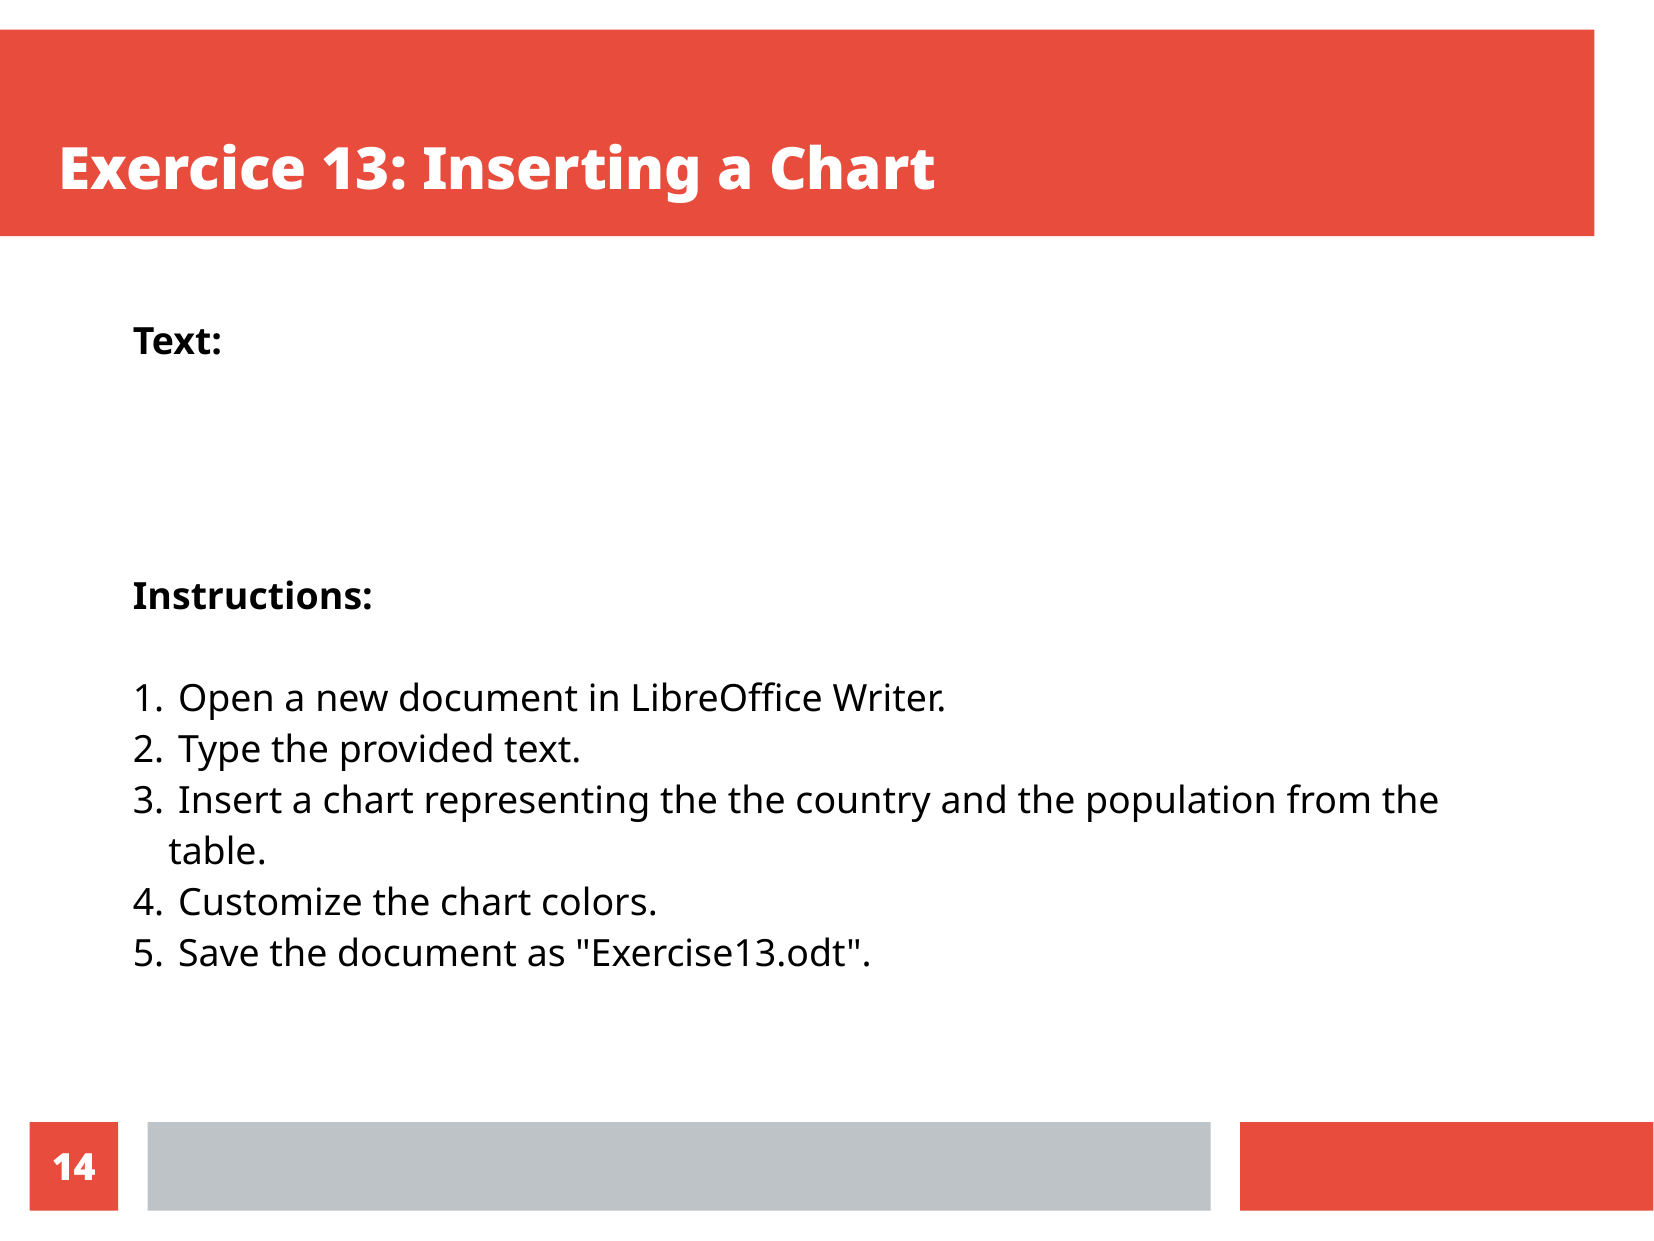

# Exercice 13: Inserting a Chart
Text:
Instructions:
 Open a new document in LibreOffice Writer.
 Type the provided text.
 Insert a chart representing the the country and the population from the table.
 Customize the chart colors.
 Save the document as "Exercise13.odt".
14